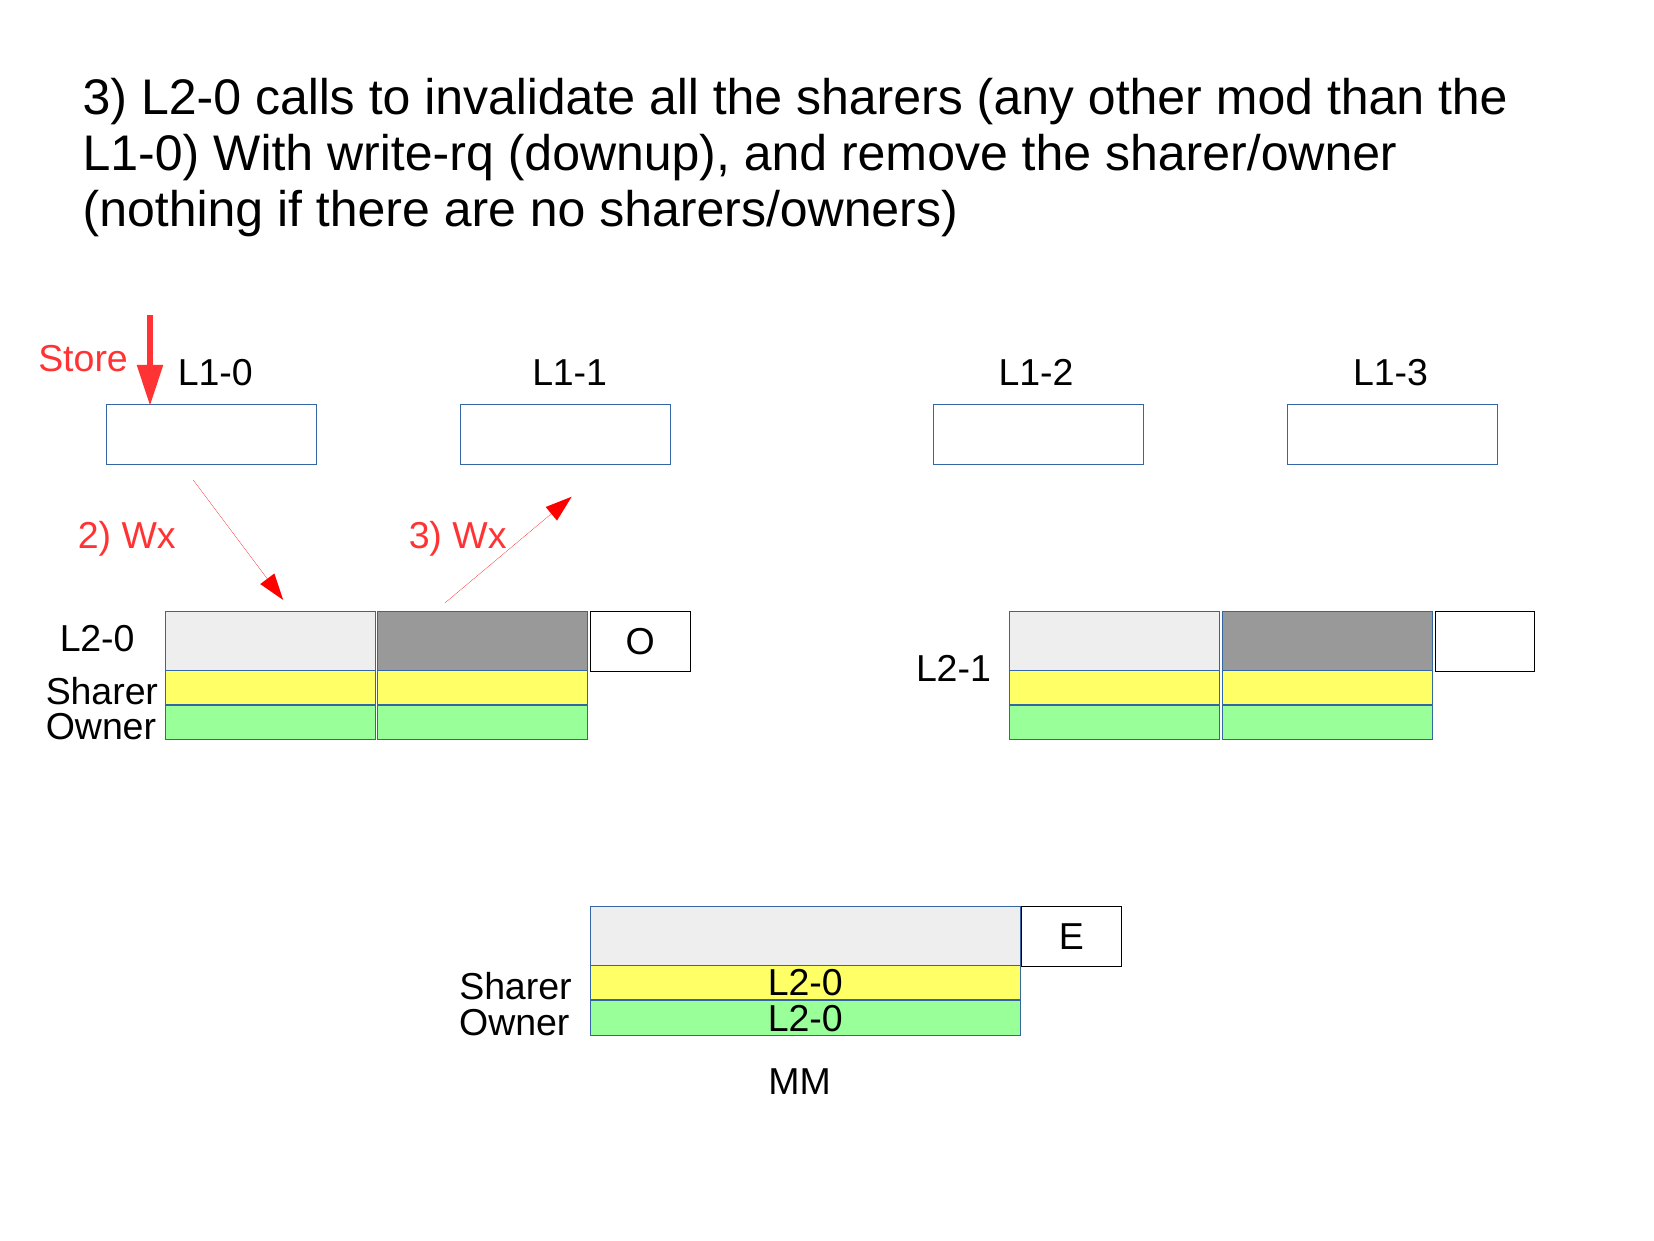

# 3) L2-0 calls to invalidate all the sharers (any other mod than the L1-0) With write-rq (downup), and remove the sharer/owner (nothing if there are no sharers/owners)
Store
L1-0
L1-1
L1-2
L1-3
2) Wx
3) Wx
L2-0
O
L2-1
Sharer
Owner
E
Sharer
L2-0
Owner
L2-0
MM